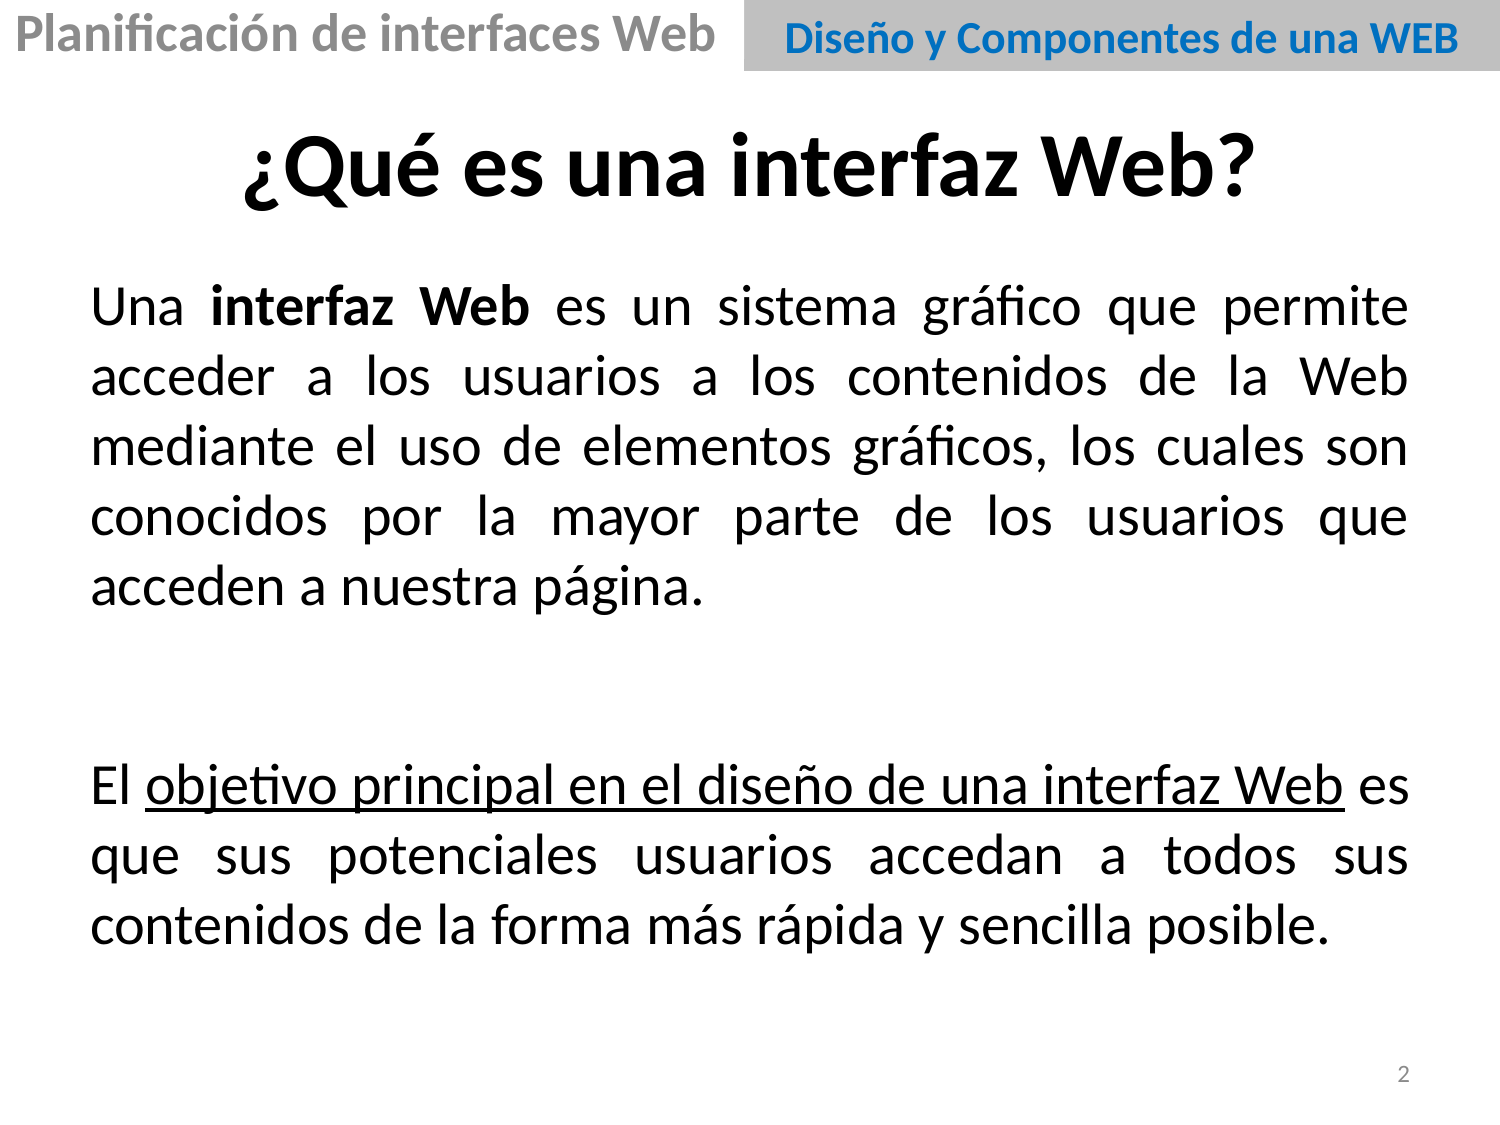

Planificación de interfaces Web
# Diseño y Componentes de una WEB
¿Qué es una interfaz Web?
Una interfaz Web es un sistema gráfico que permite acceder a los usuarios a los contenidos de la Web mediante el uso de elementos gráficos, los cuales son conocidos por la mayor parte de los usuarios que acceden a nuestra página.
El objetivo principal en el diseño de una interfaz Web es que sus potenciales usuarios accedan a todos sus contenidos de la forma más rápida y sencilla posible.